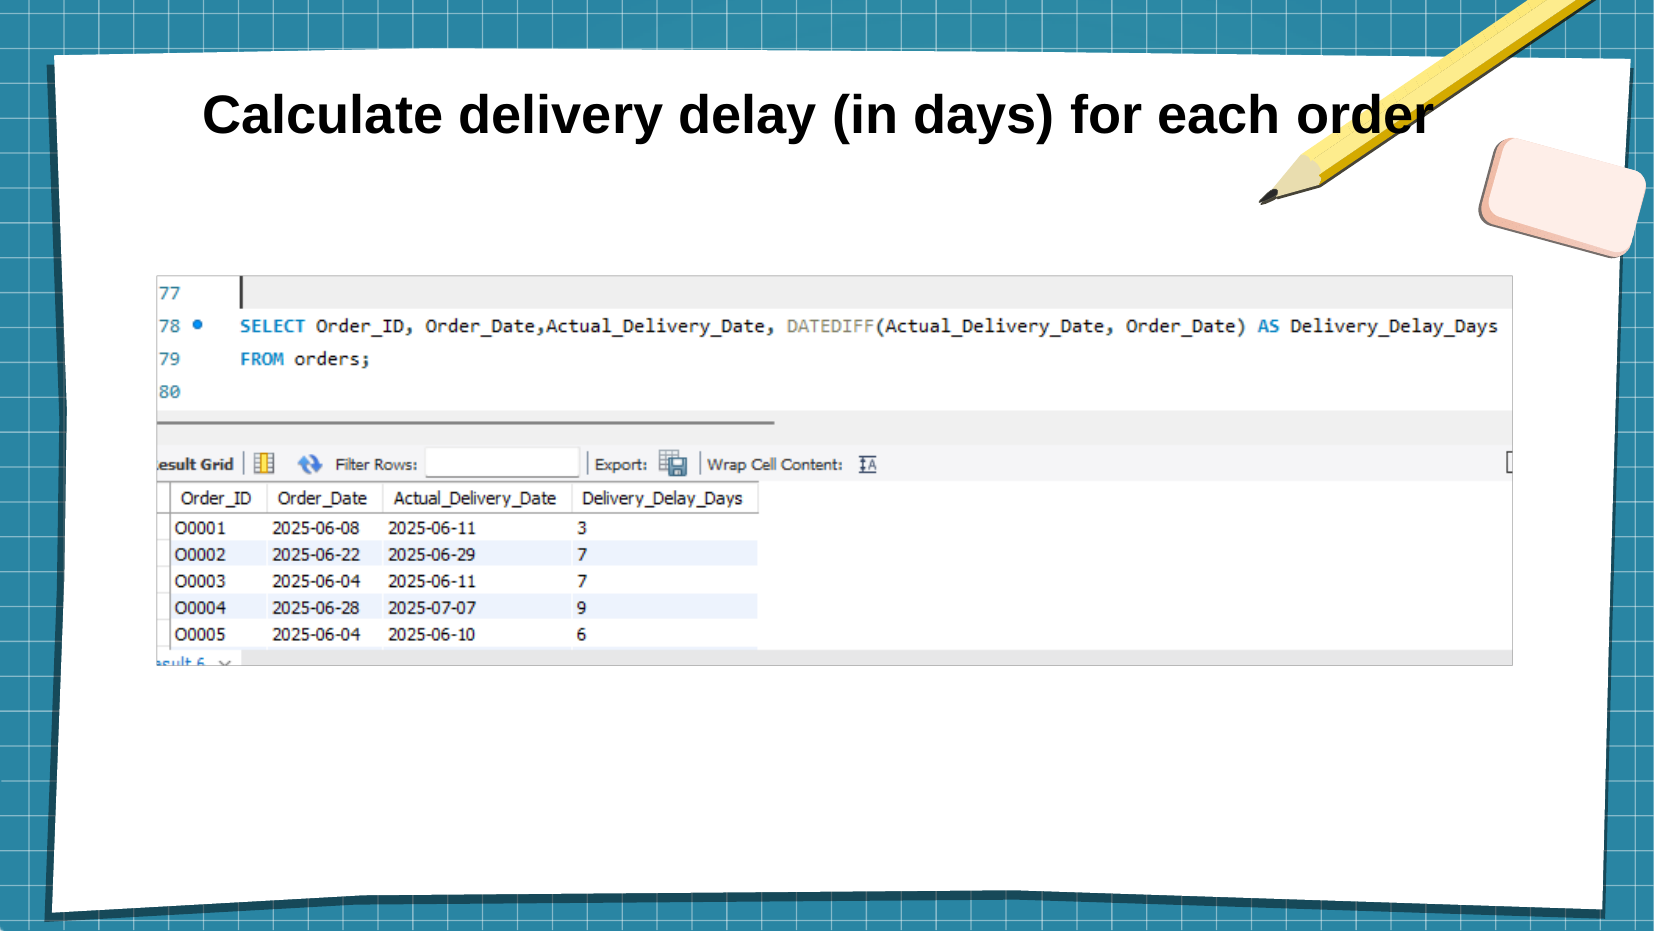

# Calculate delivery delay (in days) for each order